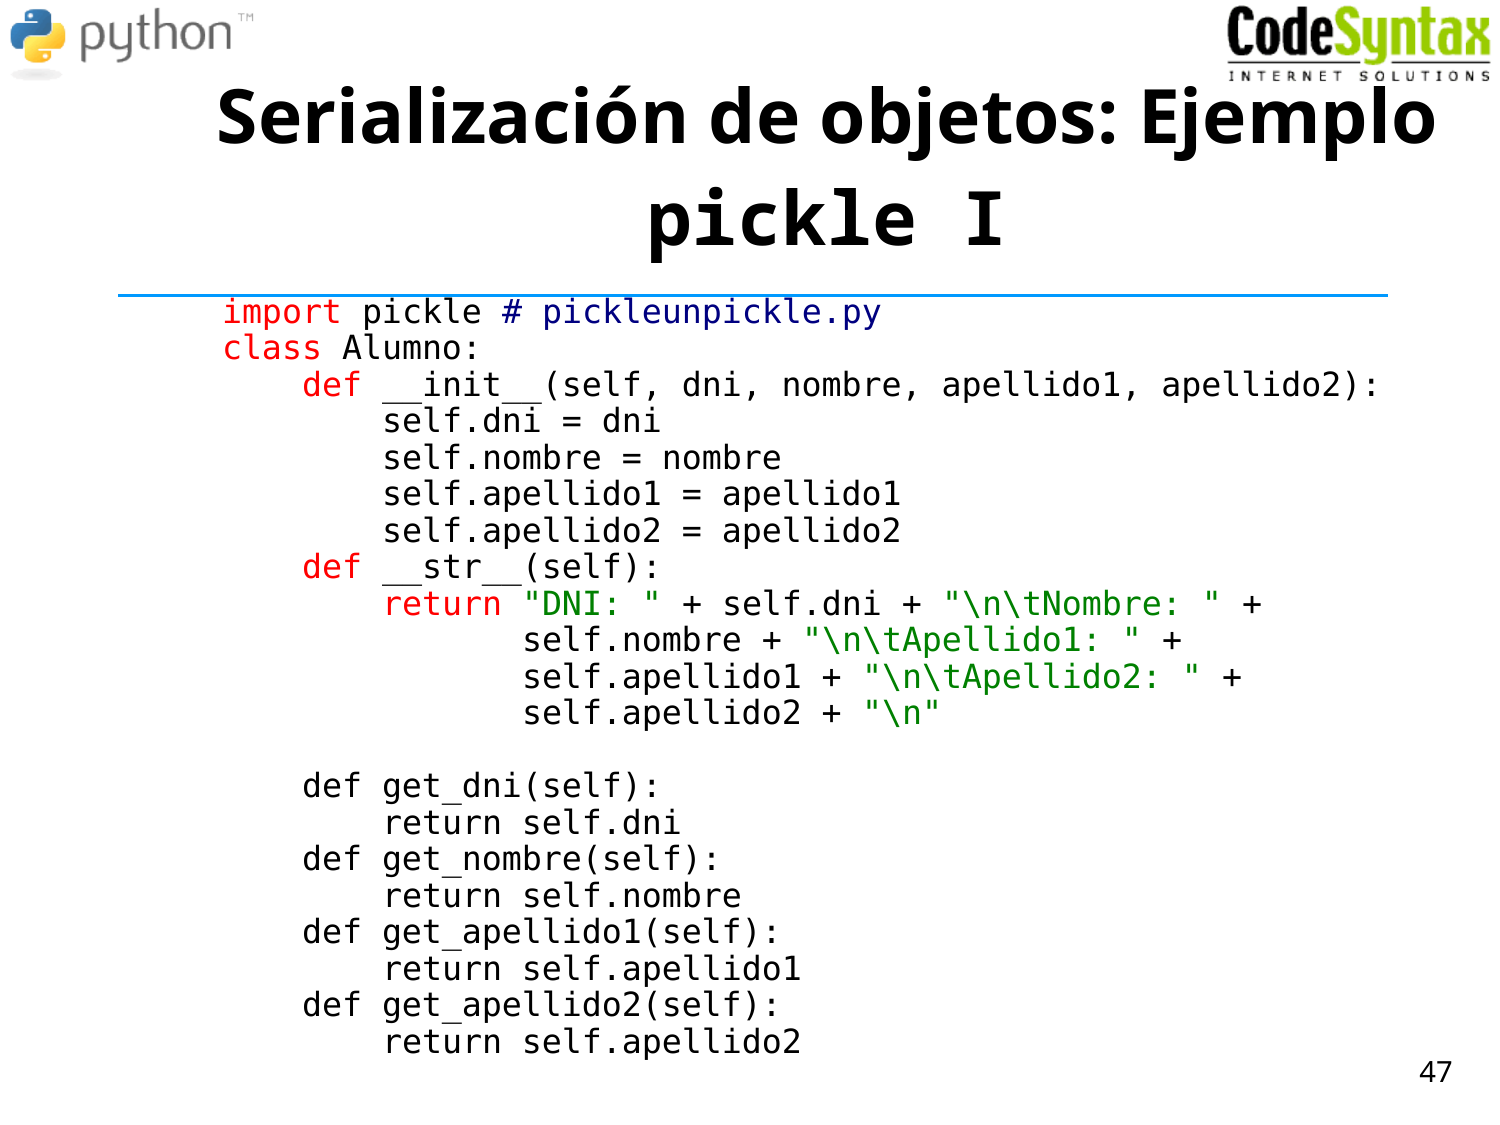

# Serialización de objetos: Ejemplo pickle I
import pickle # pickleunpickle.py
class Alumno:
 def __init__(self, dni, nombre, apellido1, apellido2):
 self.dni = dni
 self.nombre = nombre
 self.apellido1 = apellido1
 self.apellido2 = apellido2
 def __str__(self):
 return "DNI: " + self.dni + "\n\tNombre: " +
 self.nombre + "\n\tApellido1: " +
 self.apellido1 + "\n\tApellido2: " +
 self.apellido2 + "\n"
 def get_dni(self):
 return self.dni
 def get_nombre(self):
 return self.nombre
 def get_apellido1(self):
 return self.apellido1
 def get_apellido2(self):
 return self.apellido2
47